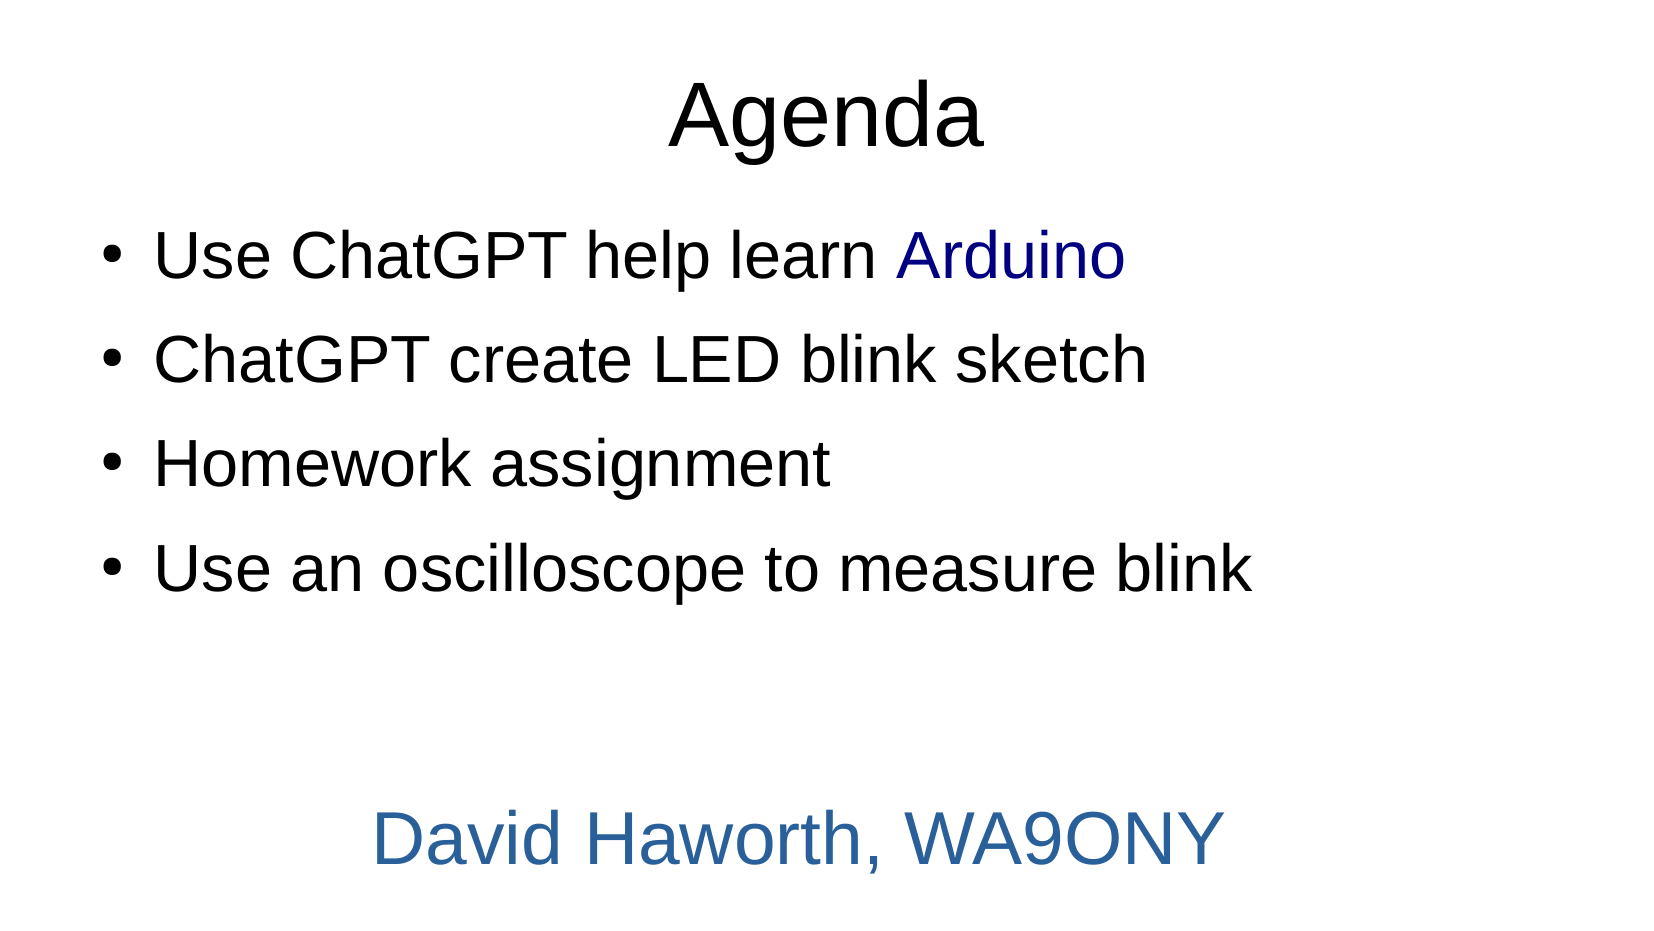

# Agenda
Use ChatGPT help learn Arduino
ChatGPT create LED blink sketch
Homework assignment
Use an oscilloscope to measure blink
David Haworth, WA9ONY